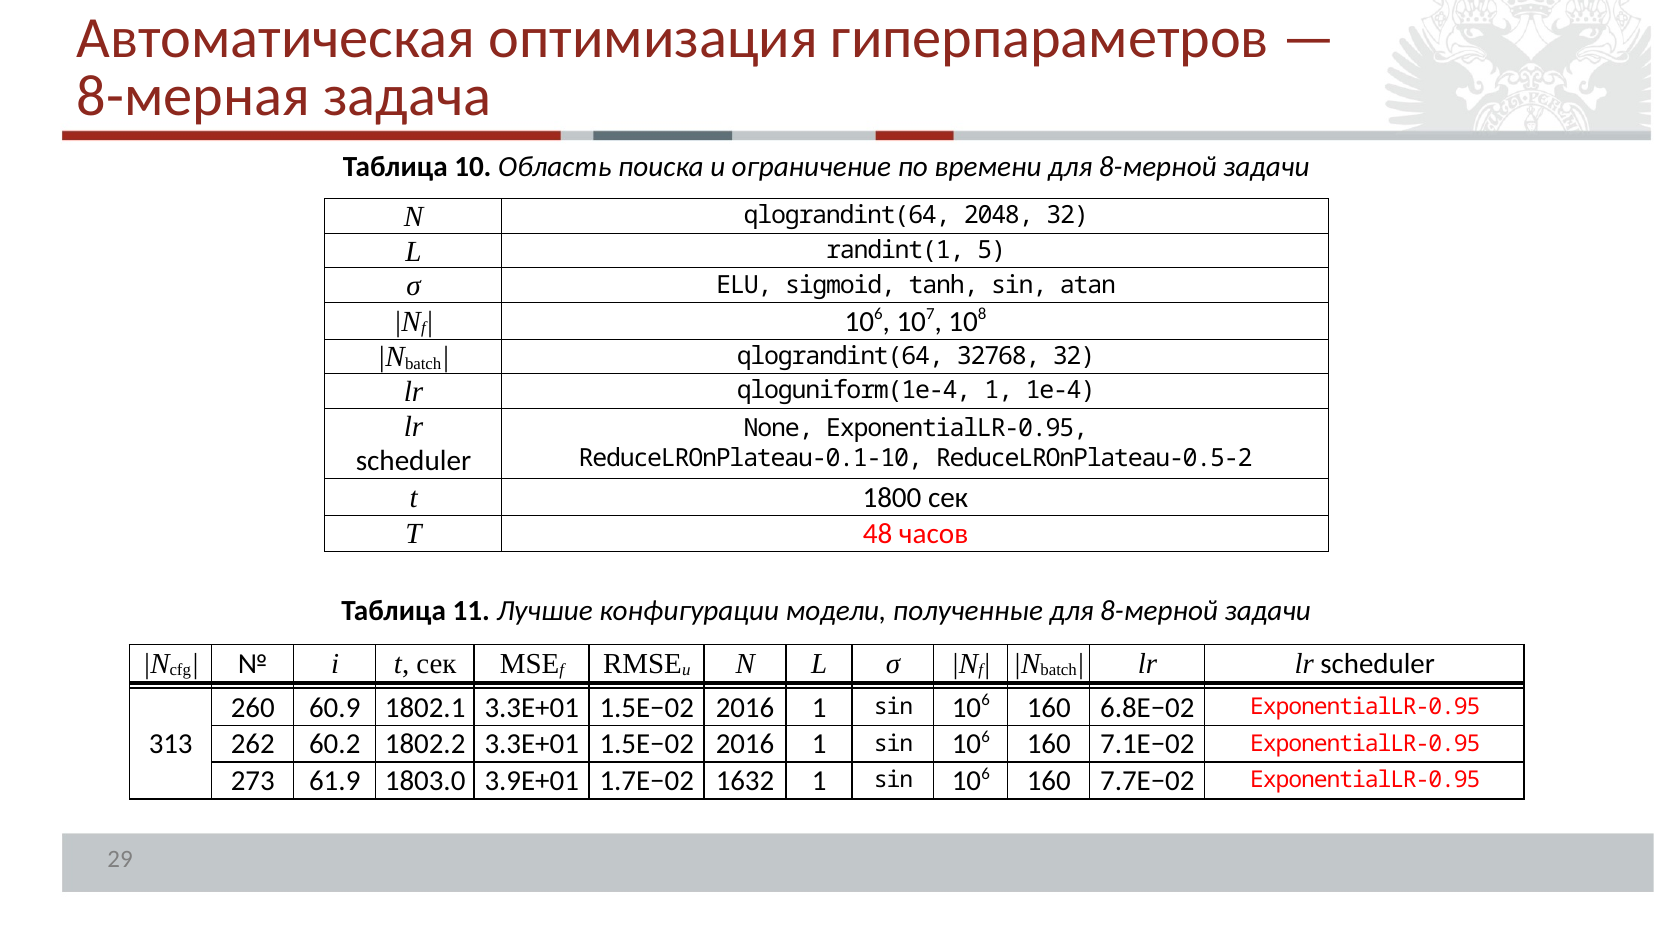

# Автоматическая оптимизация гиперпараметров —
8-мерная задача
Таблица 10. Область поиска и ограничение по времени для 8-мерной задачи
Таблица 11. Лучшие конфигурации модели, полученные для 8-мерной задачи
29